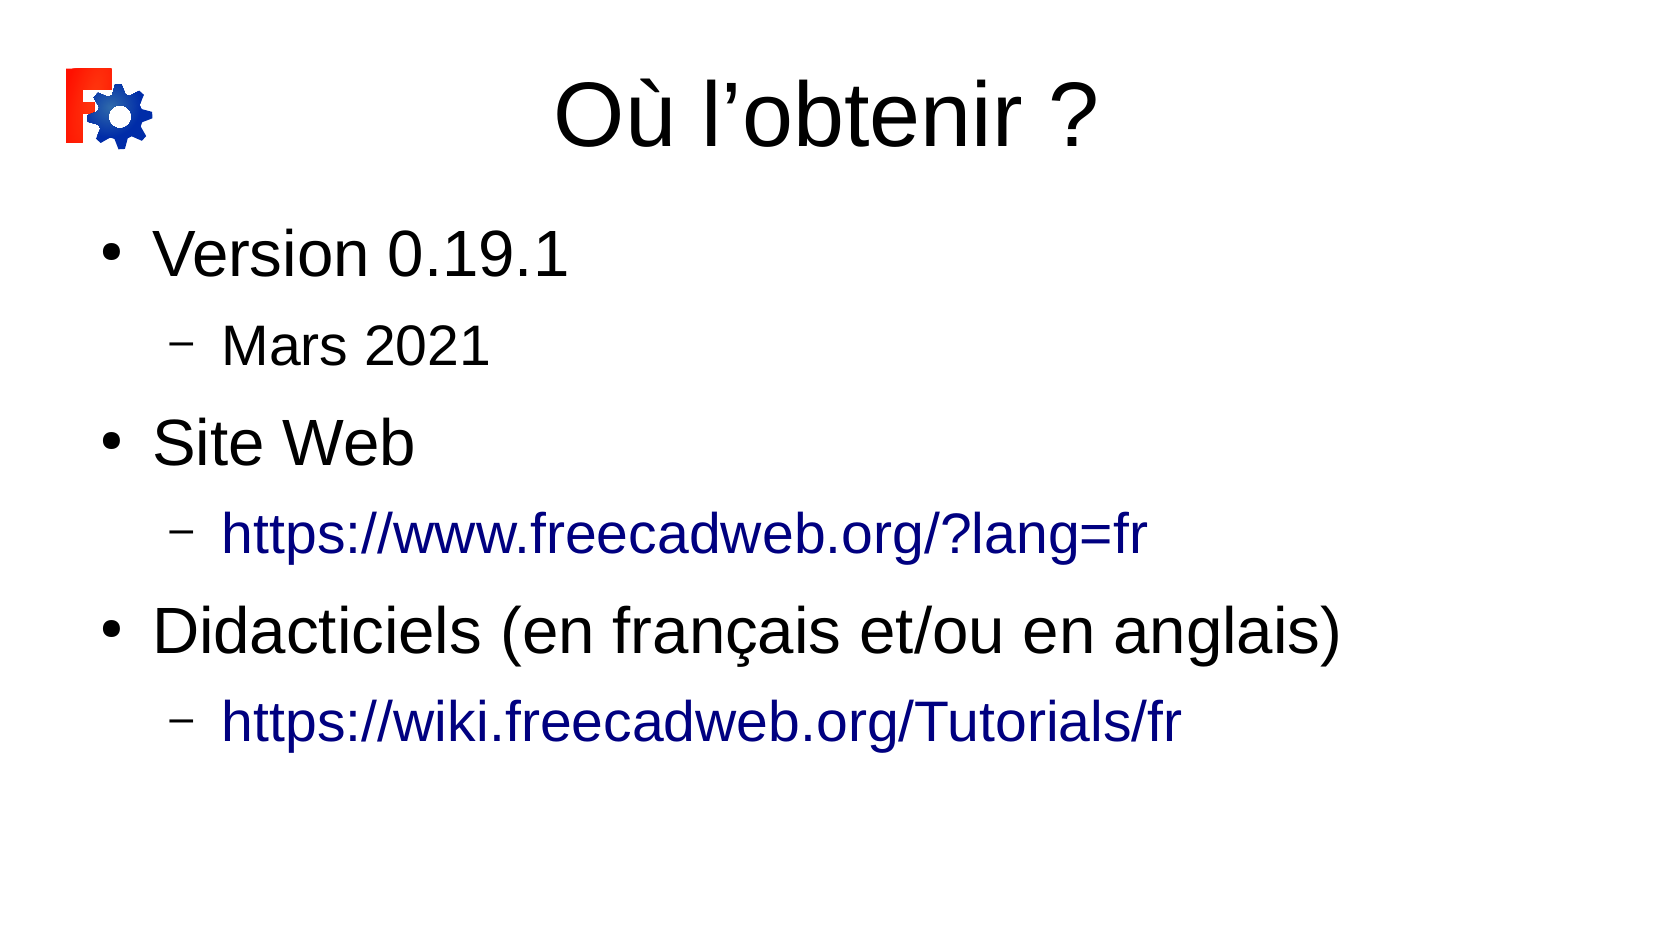

# Où l’obtenir ?
Version 0.19.1
Mars 2021
Site Web
https://www.freecadweb.org/?lang=fr
Didacticiels (en français et/ou en anglais)
https://wiki.freecadweb.org/Tutorials/fr